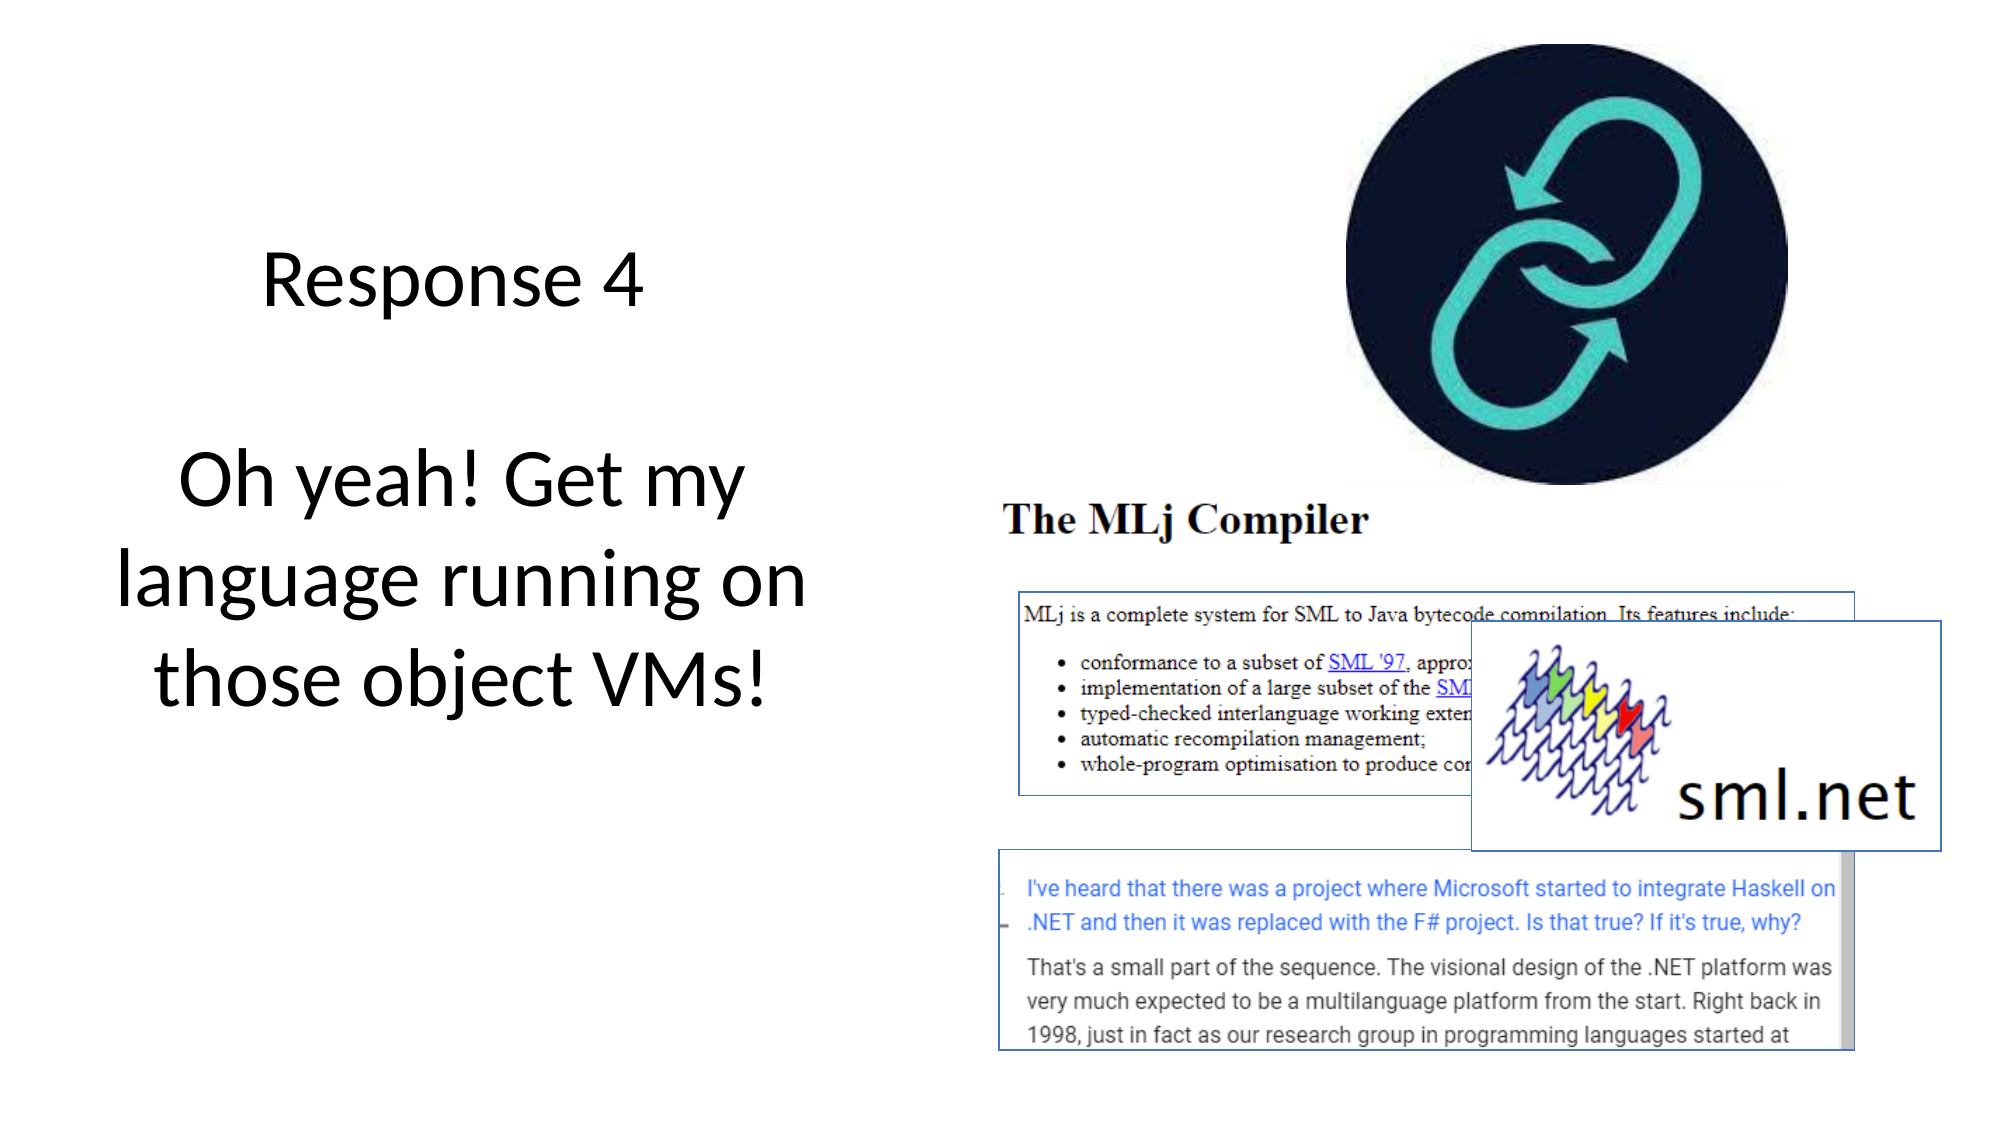

Response 4
Oh yeah! Get my language running on those object VMs!